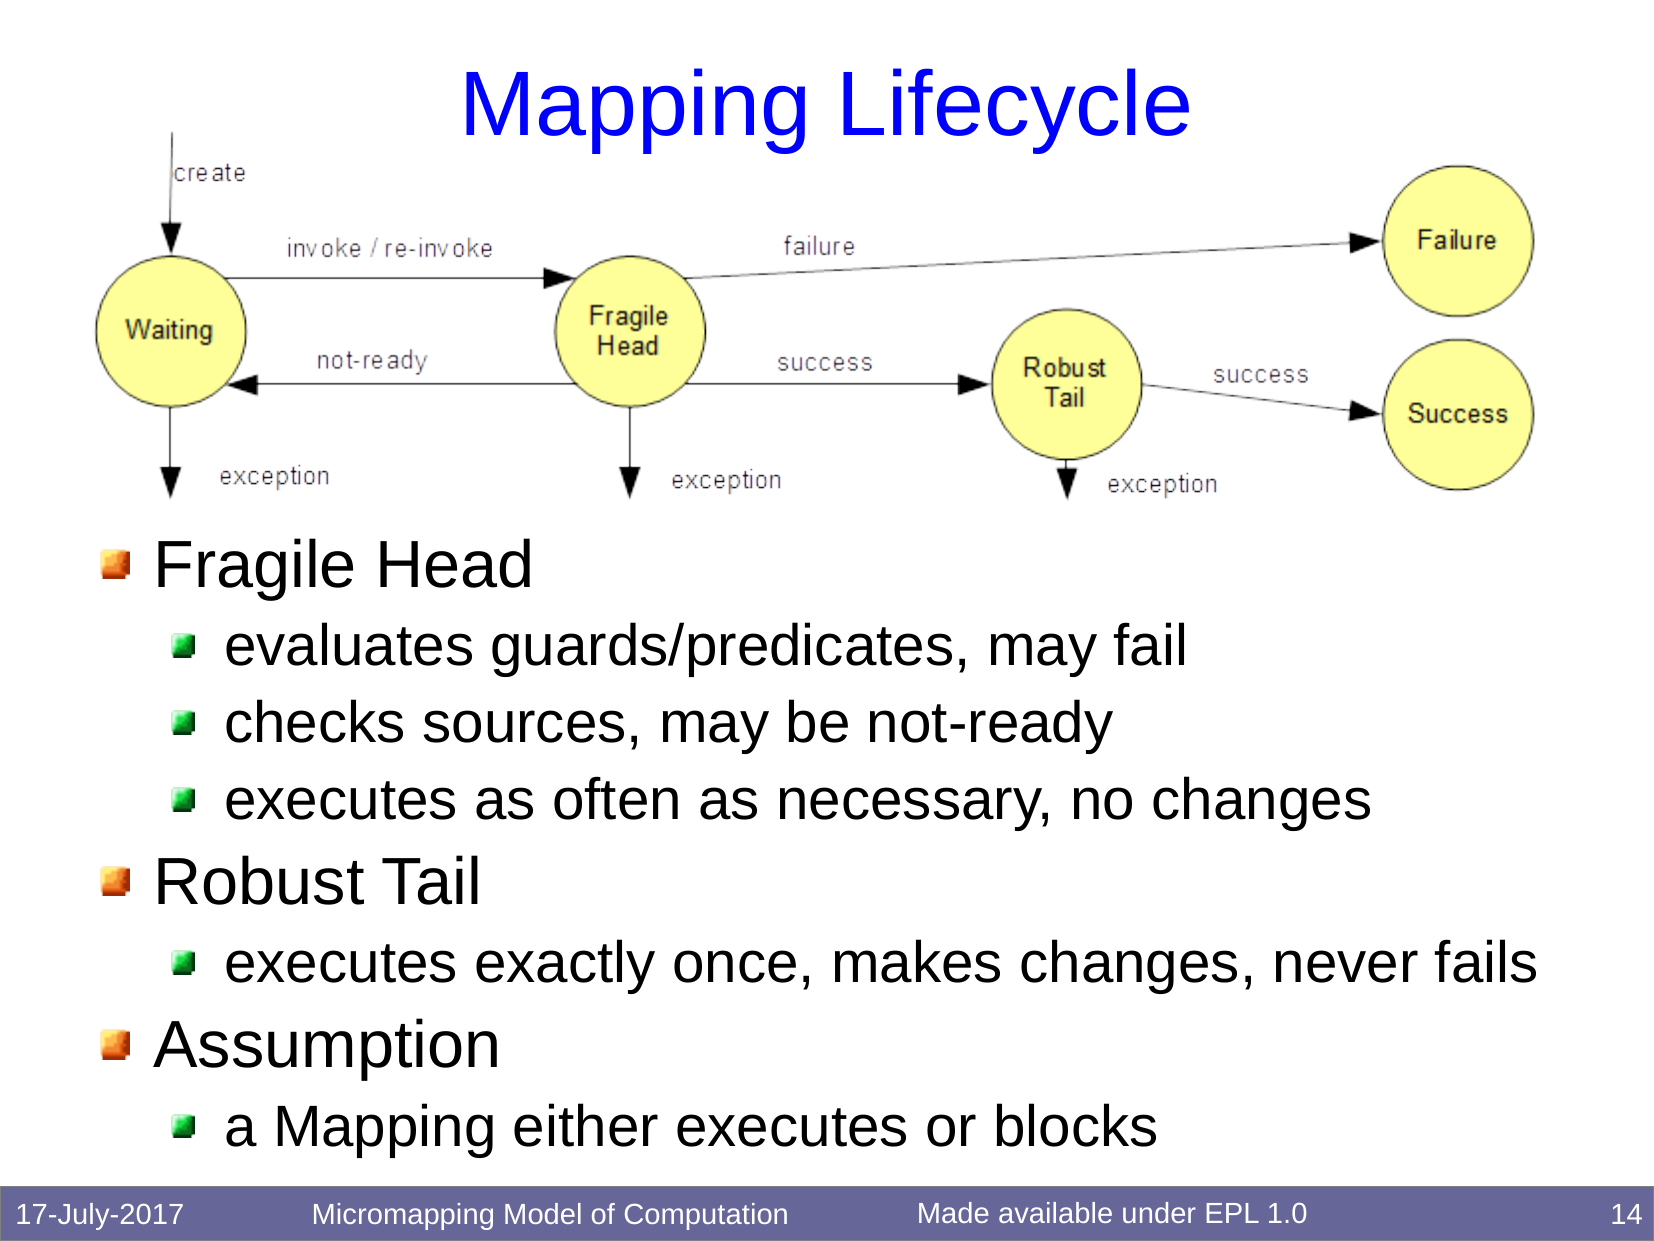

# Mapping Lifecycle
Fragile Head
evaluates guards/predicates, may fail
checks sources, may be not-ready
executes as often as necessary, no changes
Robust Tail
executes exactly once, makes changes, never fails
Assumption
a Mapping either executes or blocks
17-July-2017
Micromapping Model of Computation
14